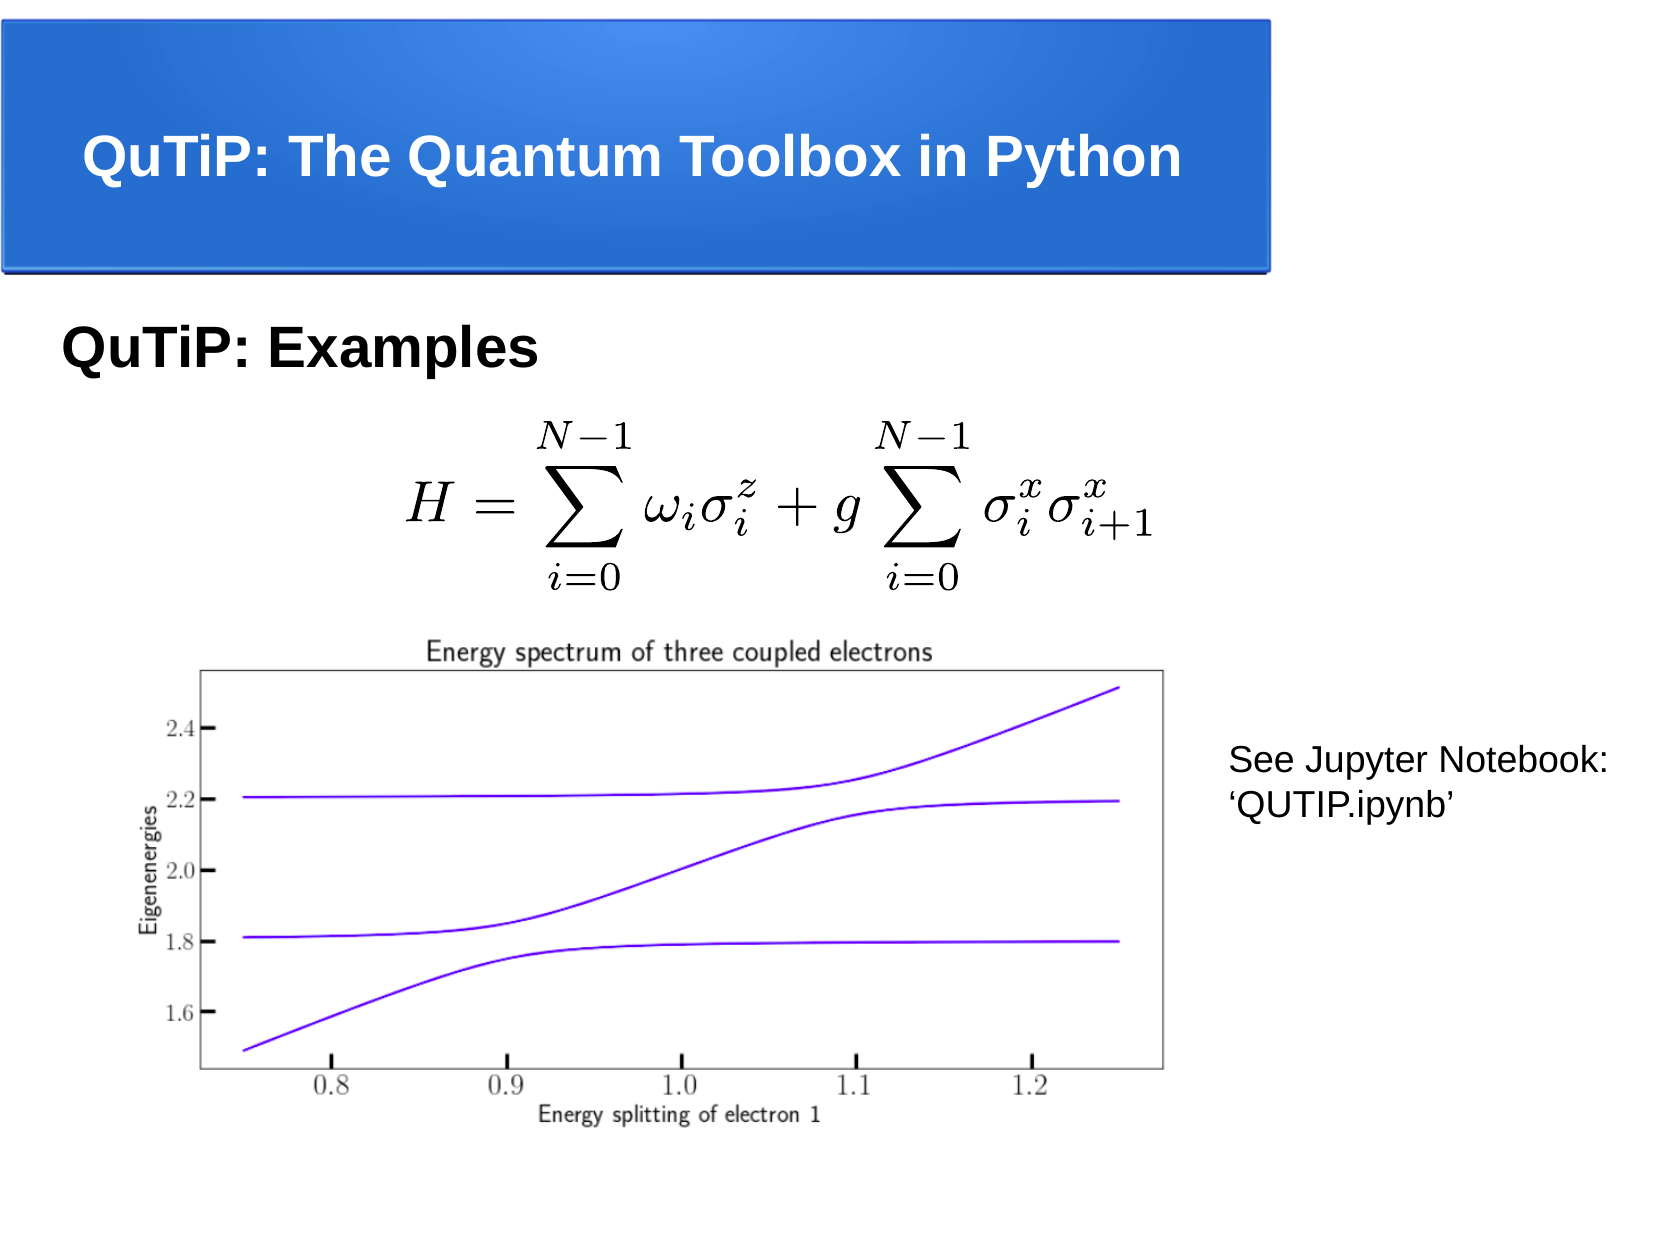

QuTiP: The Quantum Toolbox in Python
QuTiP: Examples
See Jupyter Notebook:
‘QUTIP.ipynb’